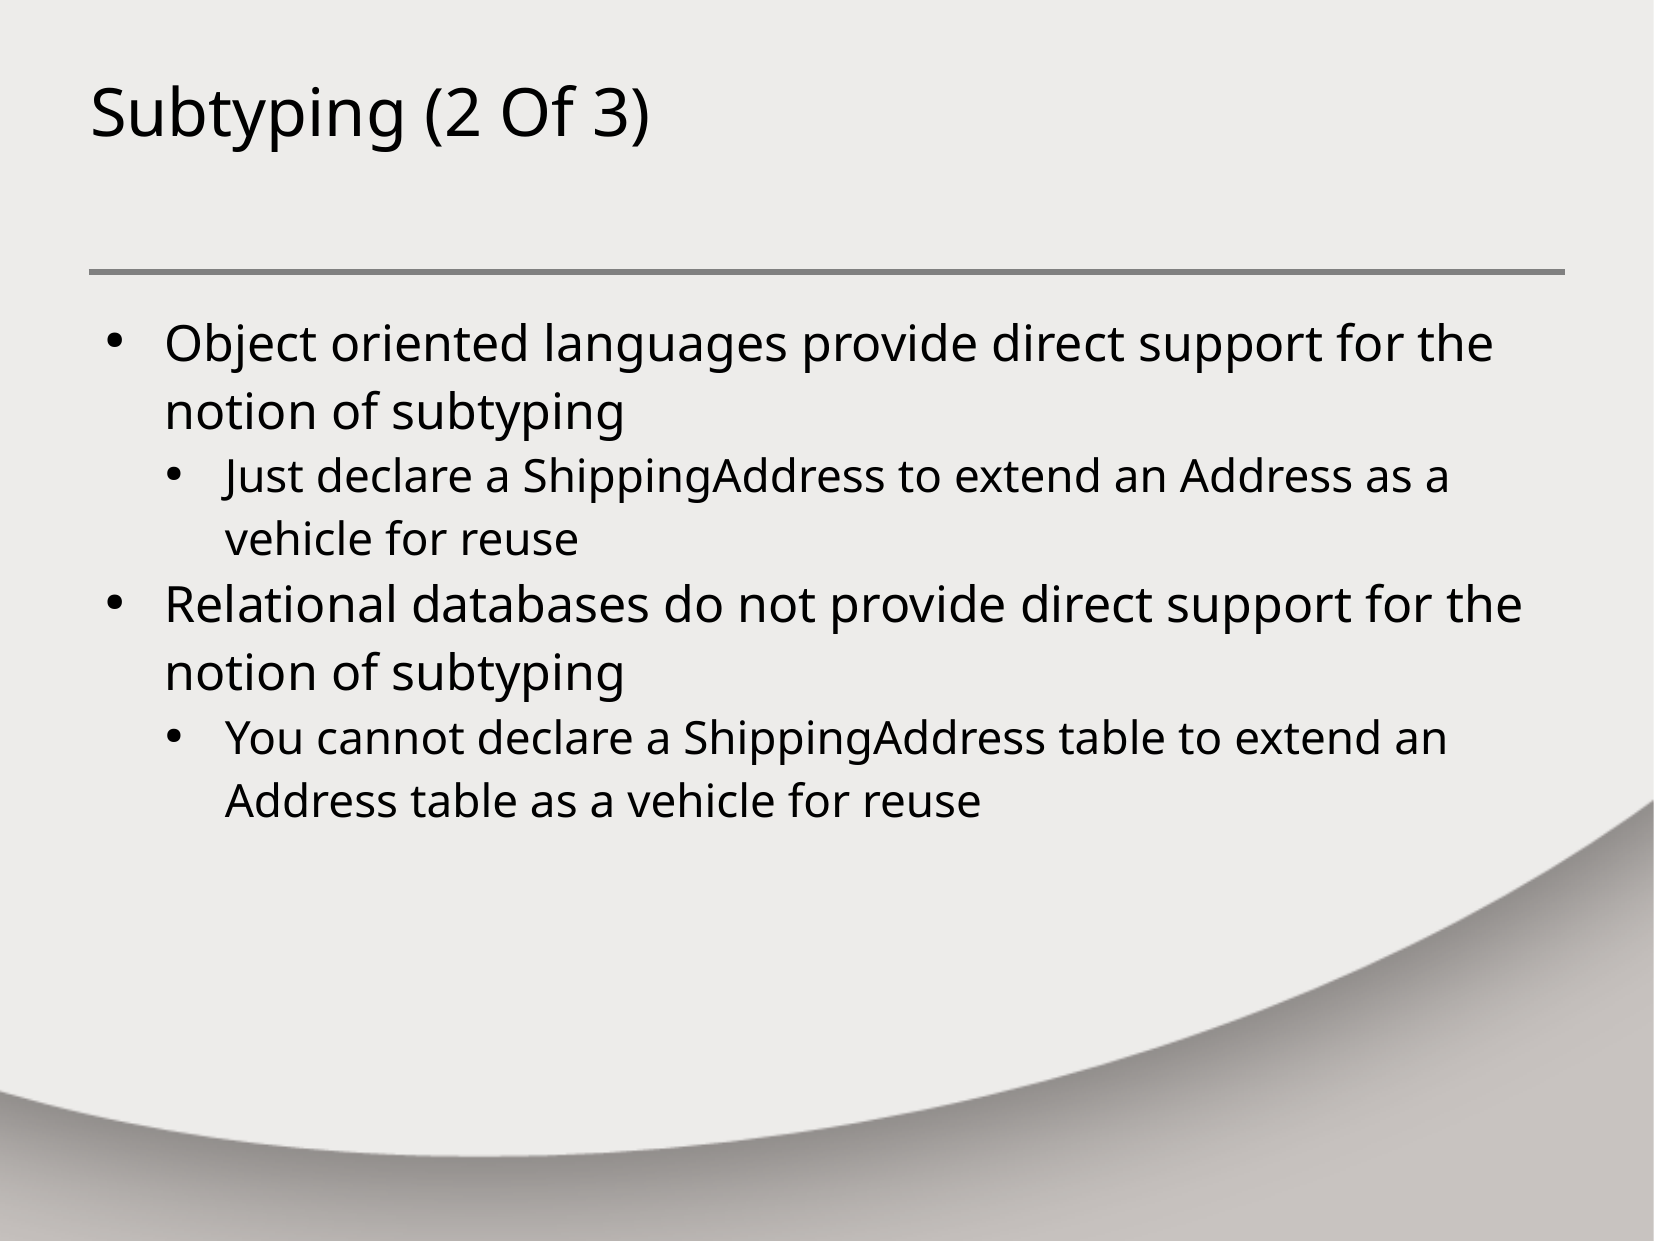

# Subtyping (2 Of 3)
Object oriented languages provide direct support for the notion of subtyping
Just declare a ShippingAddress to extend an Address as a vehicle for reuse
Relational databases do not provide direct support for the notion of subtyping
You cannot declare a ShippingAddress table to extend an Address table as a vehicle for reuse